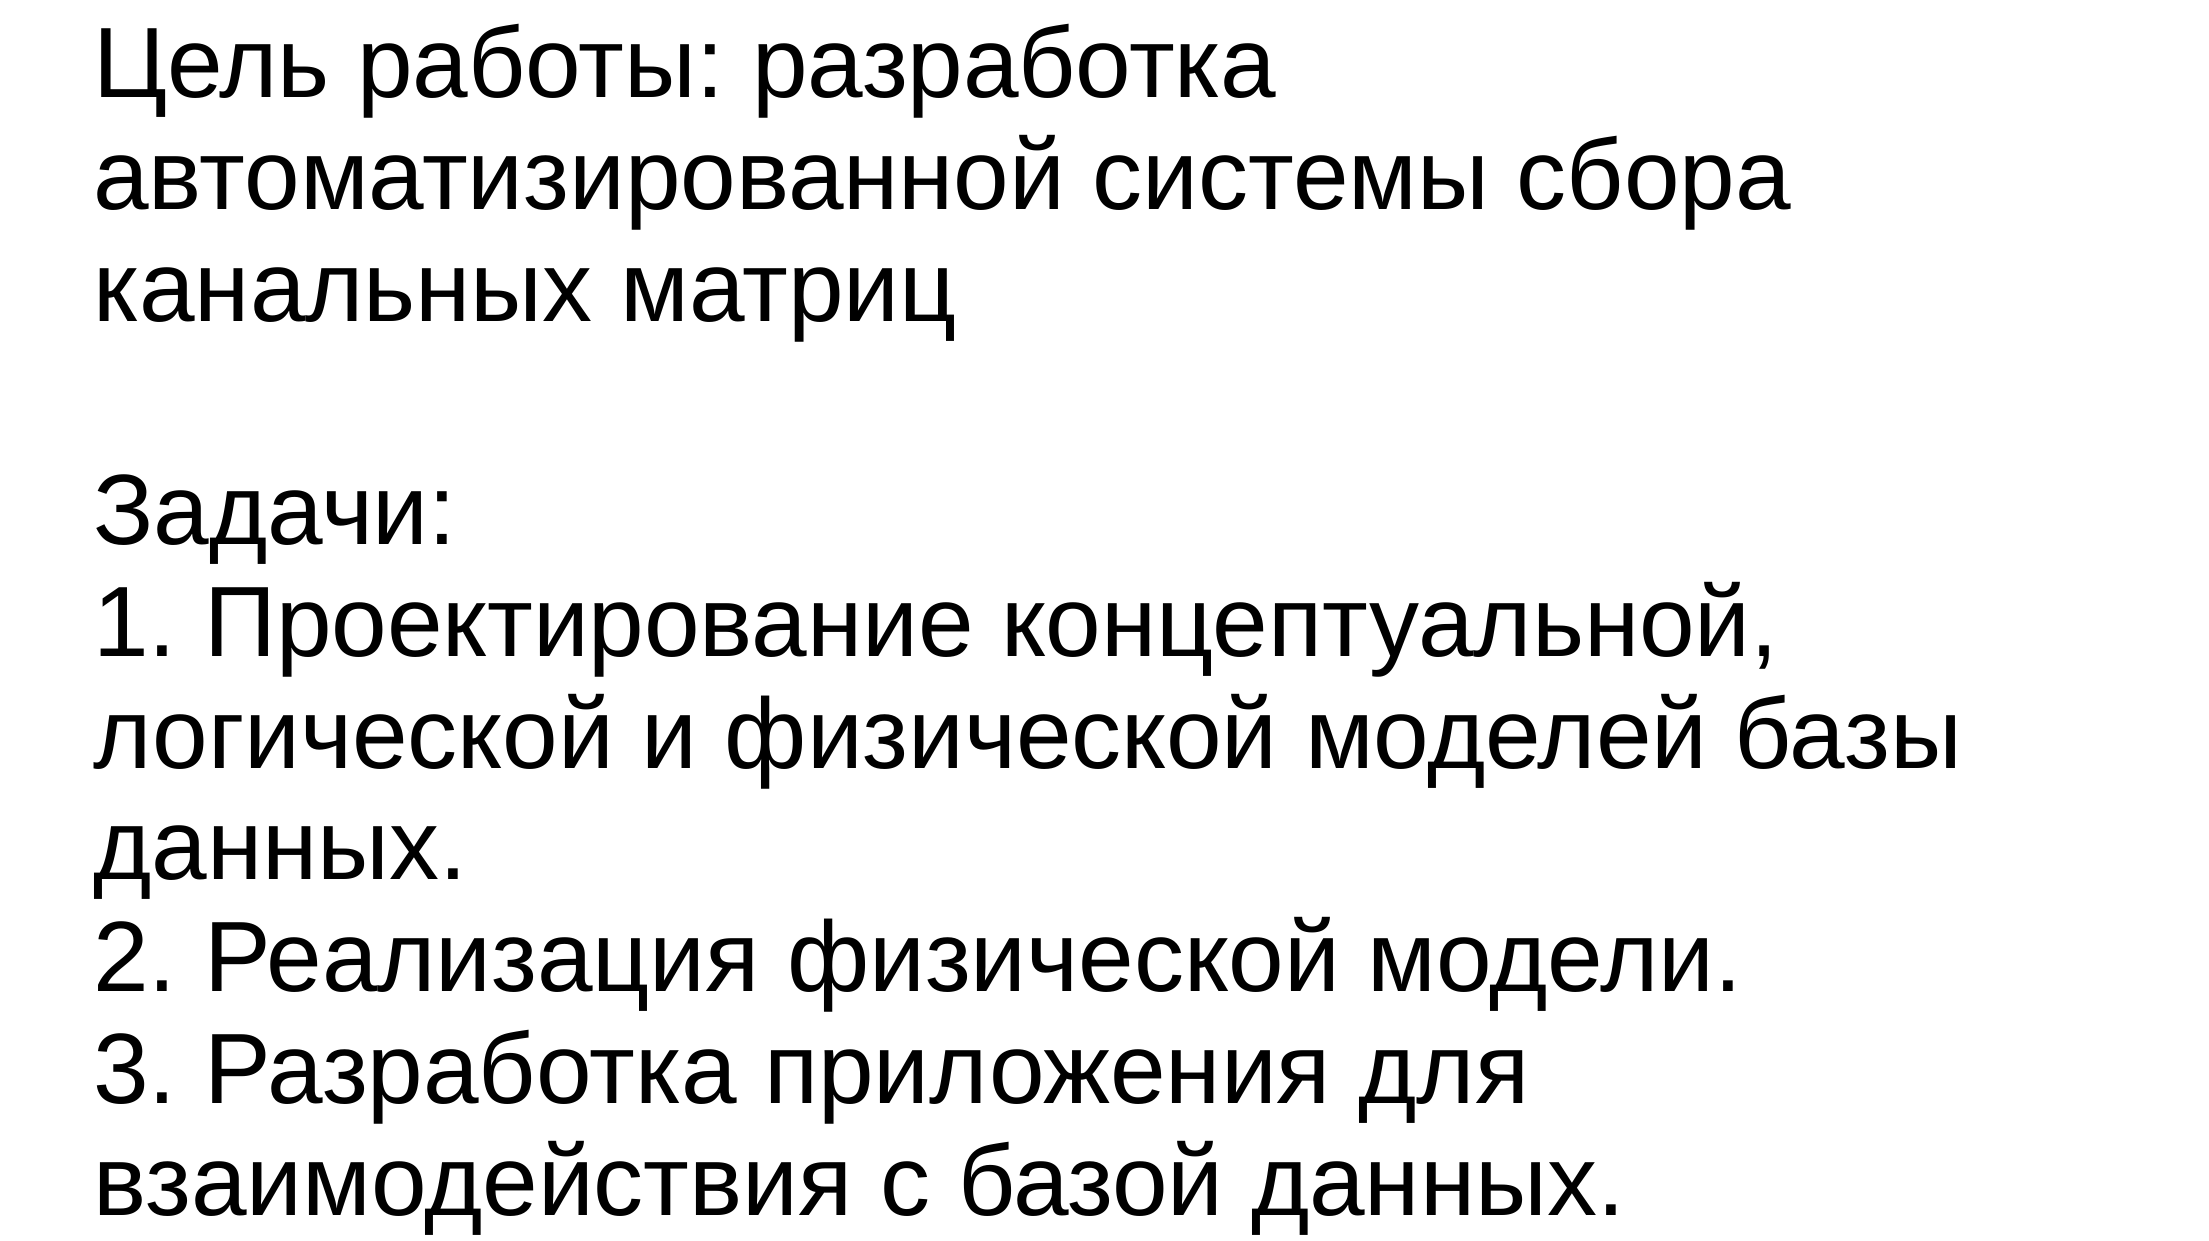

Цель работы: разработка автоматизированной системы сбора канальных матриц
Задачи:
1. Проектирование концептуальной, логической и физической моделей базы данных.
2. Реализация физической модели.
3. Разработка приложения для взаимодействия с базой данных.